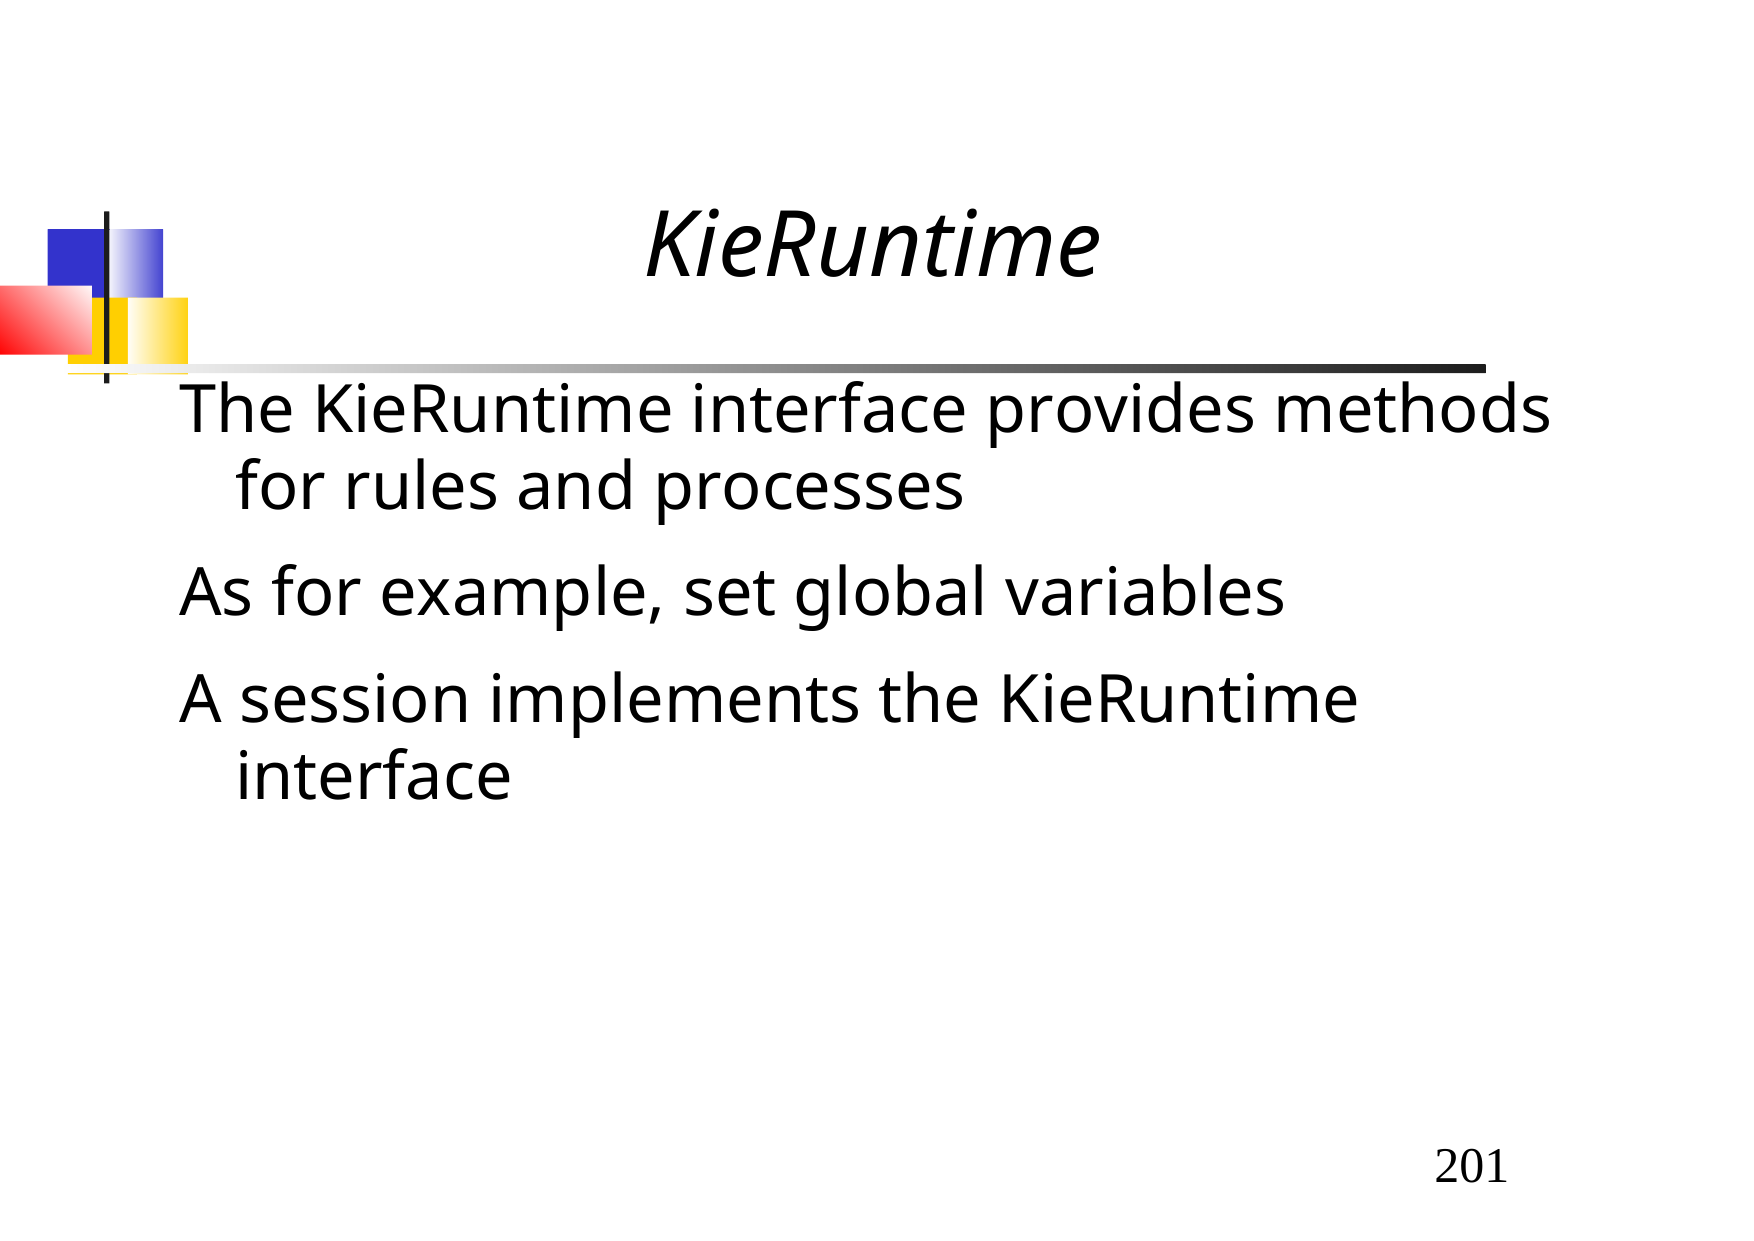

# KieRuntime
The KieRuntime interface provides methods for rules and processes
As for example, set global variables
A session implements the KieRuntime interface